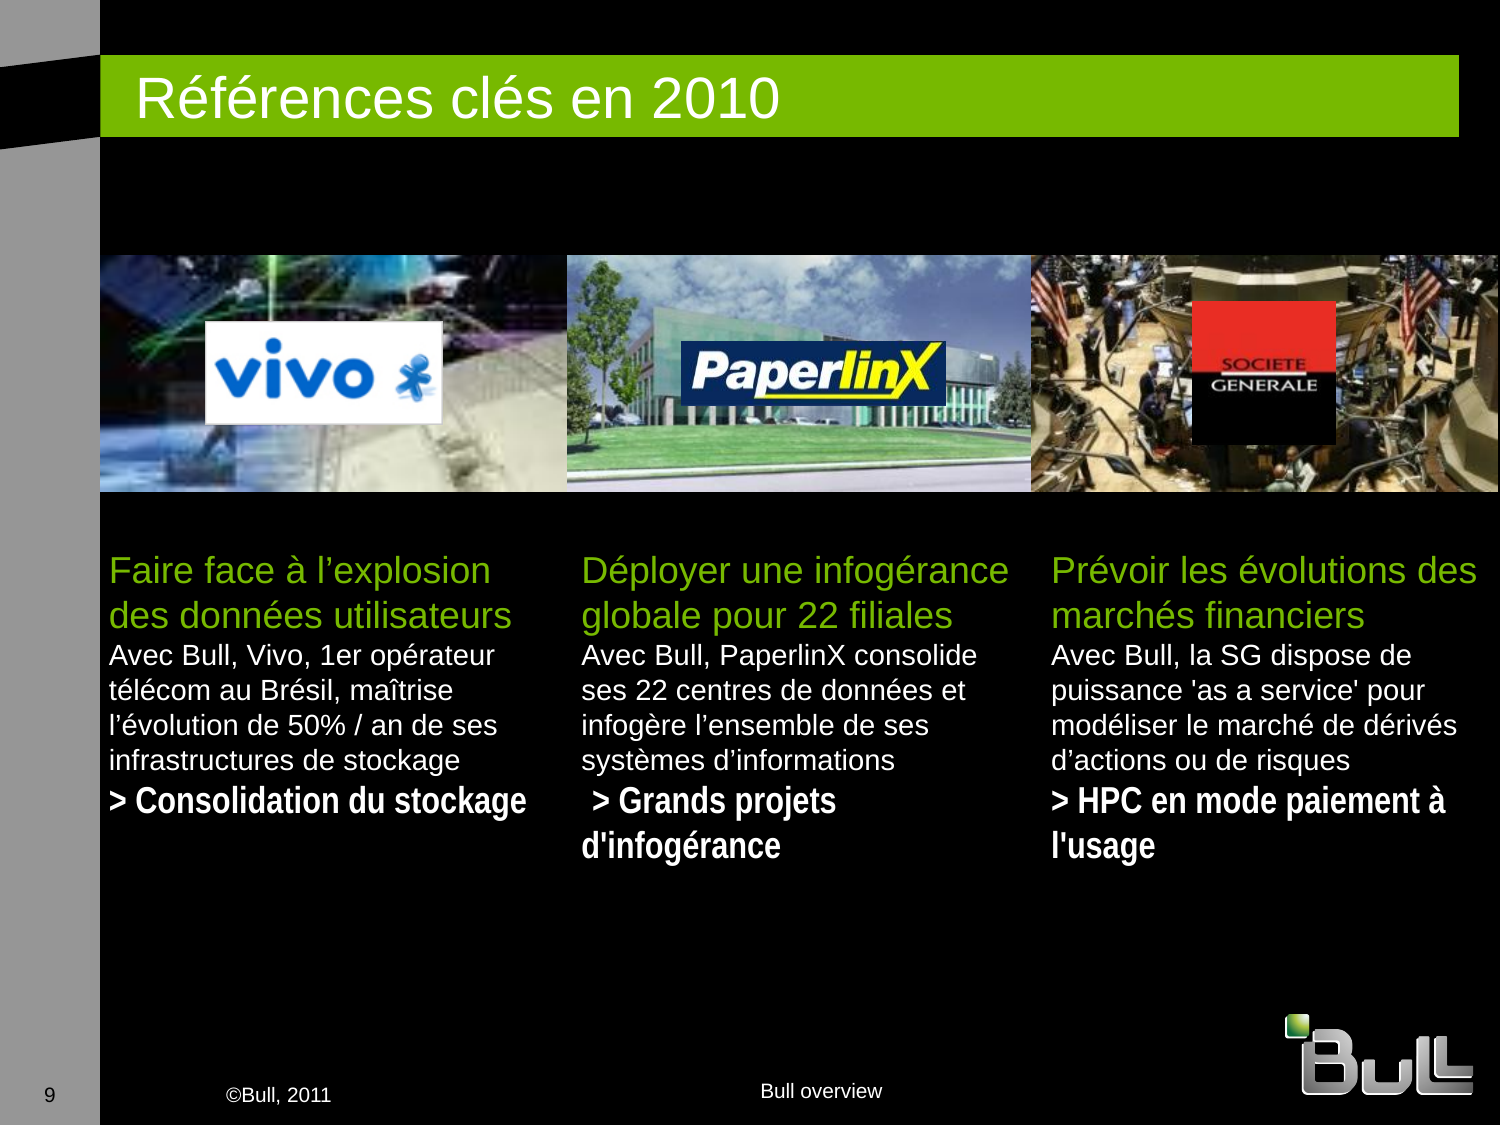

# Références clés en 2010
Faire face à l’explosion des données utilisateurs
Avec Bull, Vivo, 1er opérateur télécom au Brésil, maîtrise l’évolution de 50% / an de ses infrastructures de stockage
> Consolidation du stockage
Déployer une infogérance globale pour 22 filiales
Avec Bull, PaperlinX consolide ses 22 centres de données et infogère l’ensemble de ses systèmes d’informations
 > Grands projets d'infogérance
Prévoir les évolutions des marchés financiers
Avec Bull, la SG dispose de puissance 'as a service' pour modéliser le marché de dérivés d’actions ou de risques
> HPC en mode paiement à l'usage